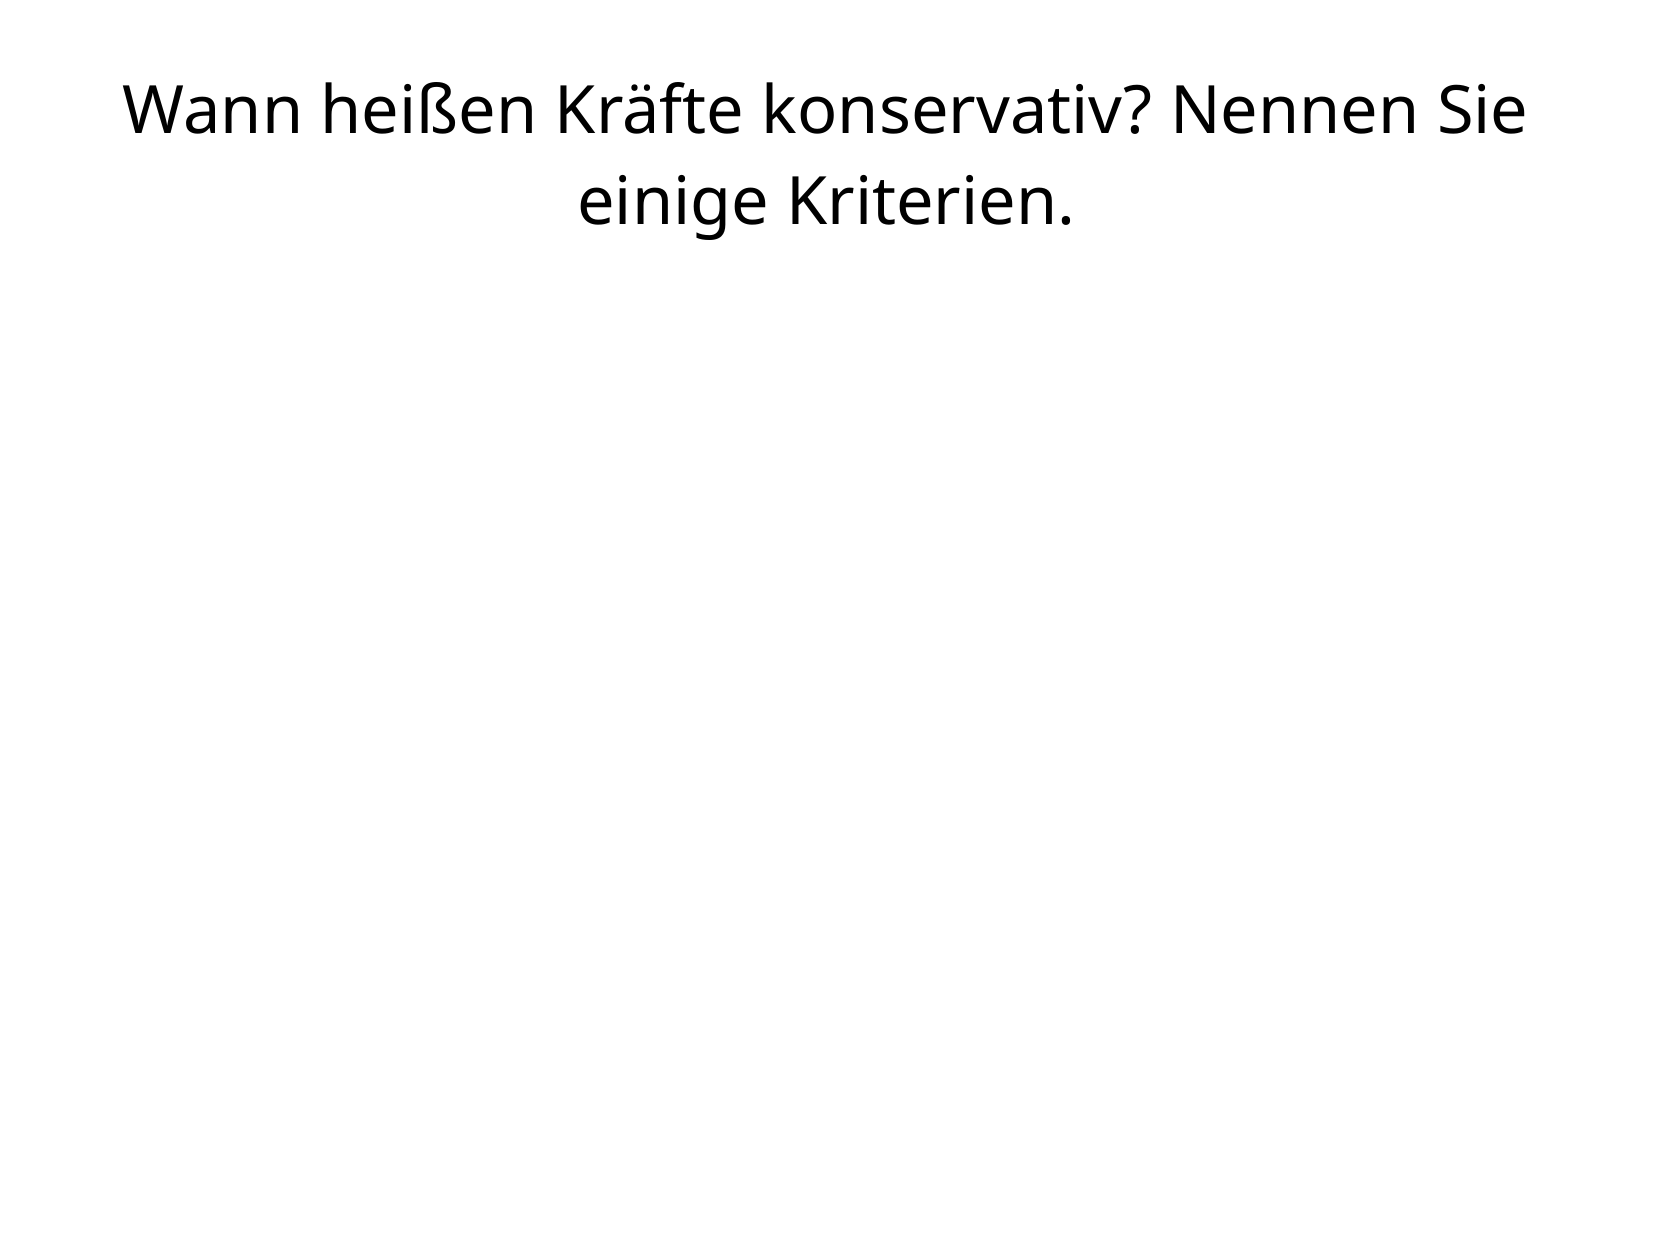

# Wann heißen Kräfte konservativ? Nennen Sie einige Kriterien.